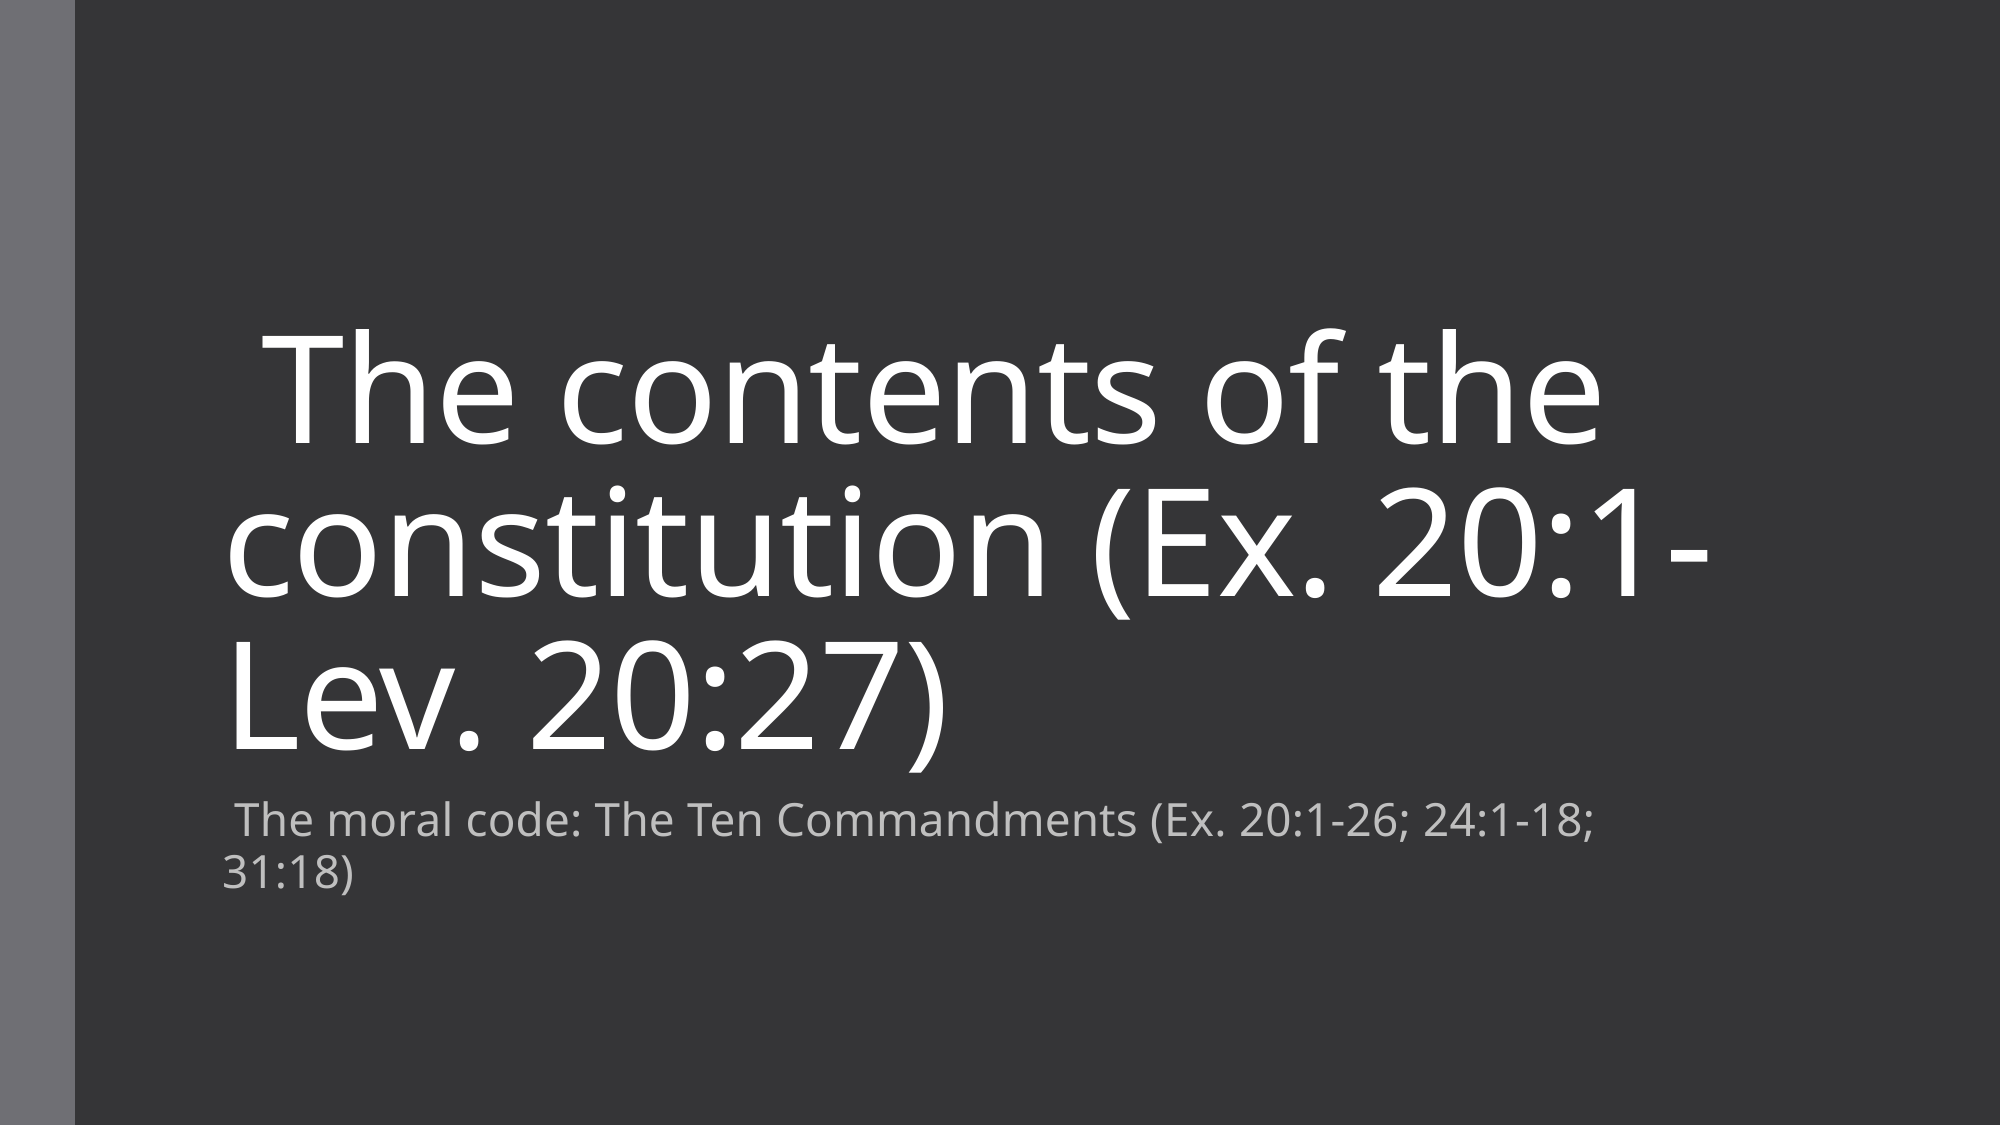

# The contents of the constitution (Ex. 20:1-Lev. 20:27)
 The moral code: The Ten Commandments (Ex. 20:1-26; 24:1-18; 31:18)